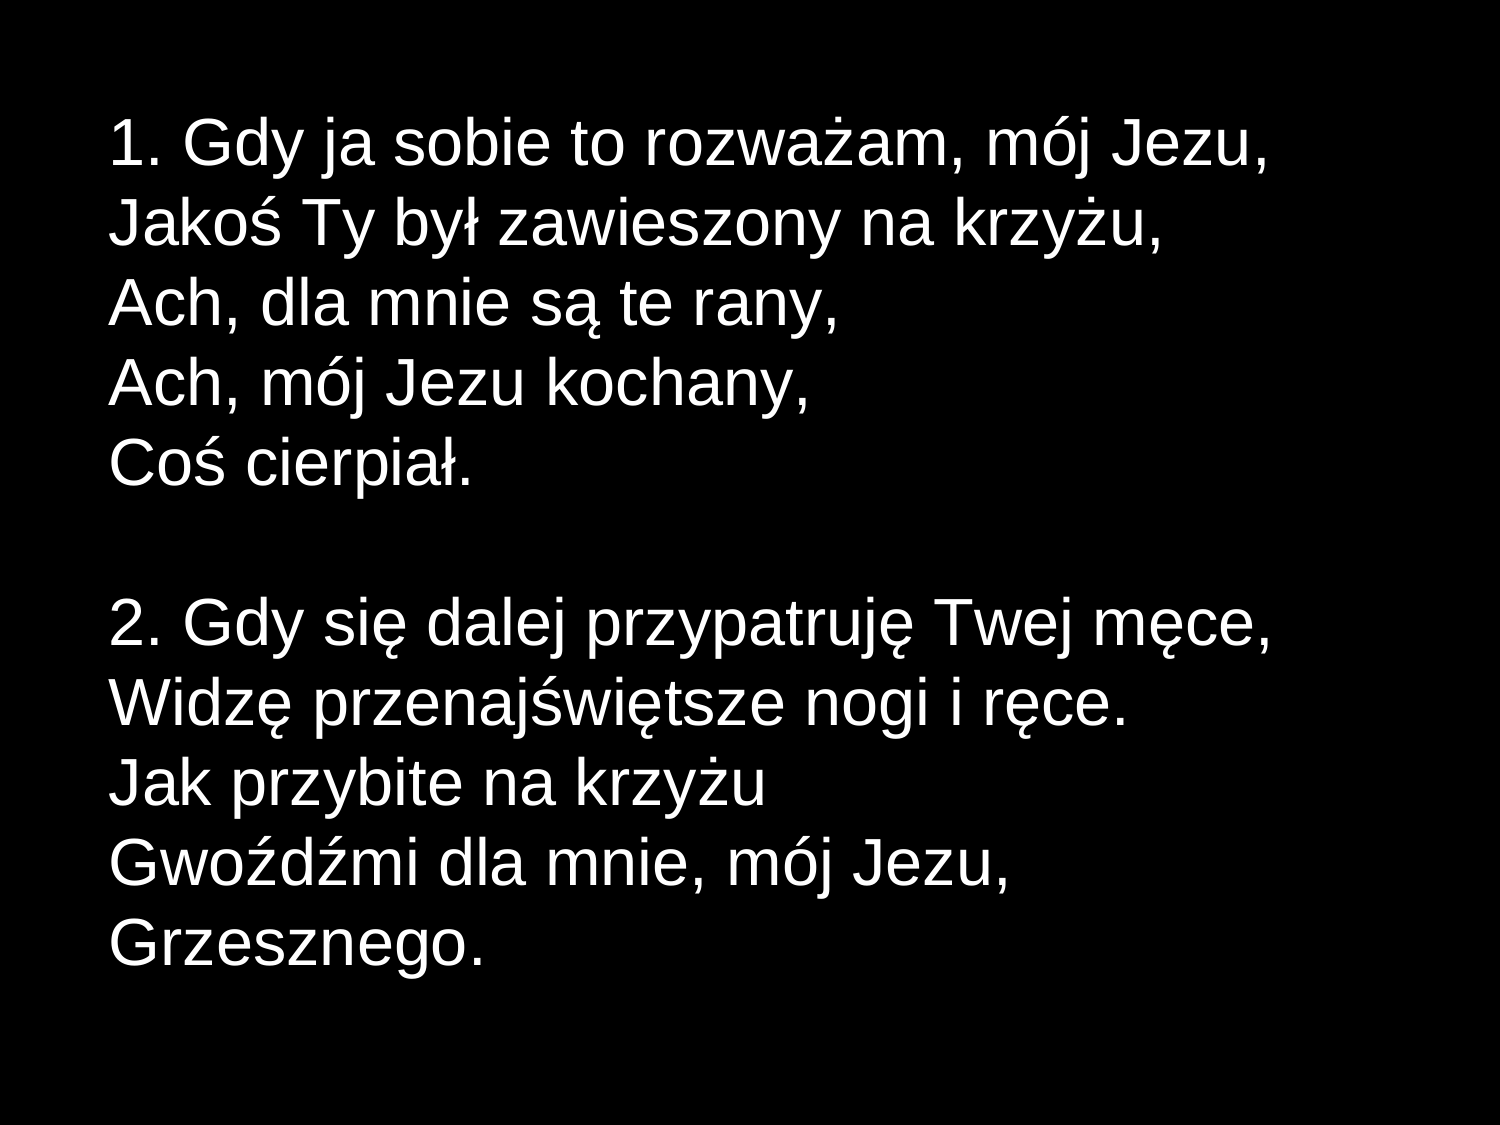

1. Gdy ja sobie to rozważam, mój Jezu,
Jakoś Ty był zawieszony na krzyżu,
Ach, dla mnie są te rany,
Ach, mój Jezu kochany,
Coś cierpiał.
2. Gdy się dalej przypatruję Twej męce,
Widzę przenajświętsze nogi i ręce.
Jak przybite na krzyżu
Gwoźdźmi dla mnie, mój Jezu,
Grzesznego.